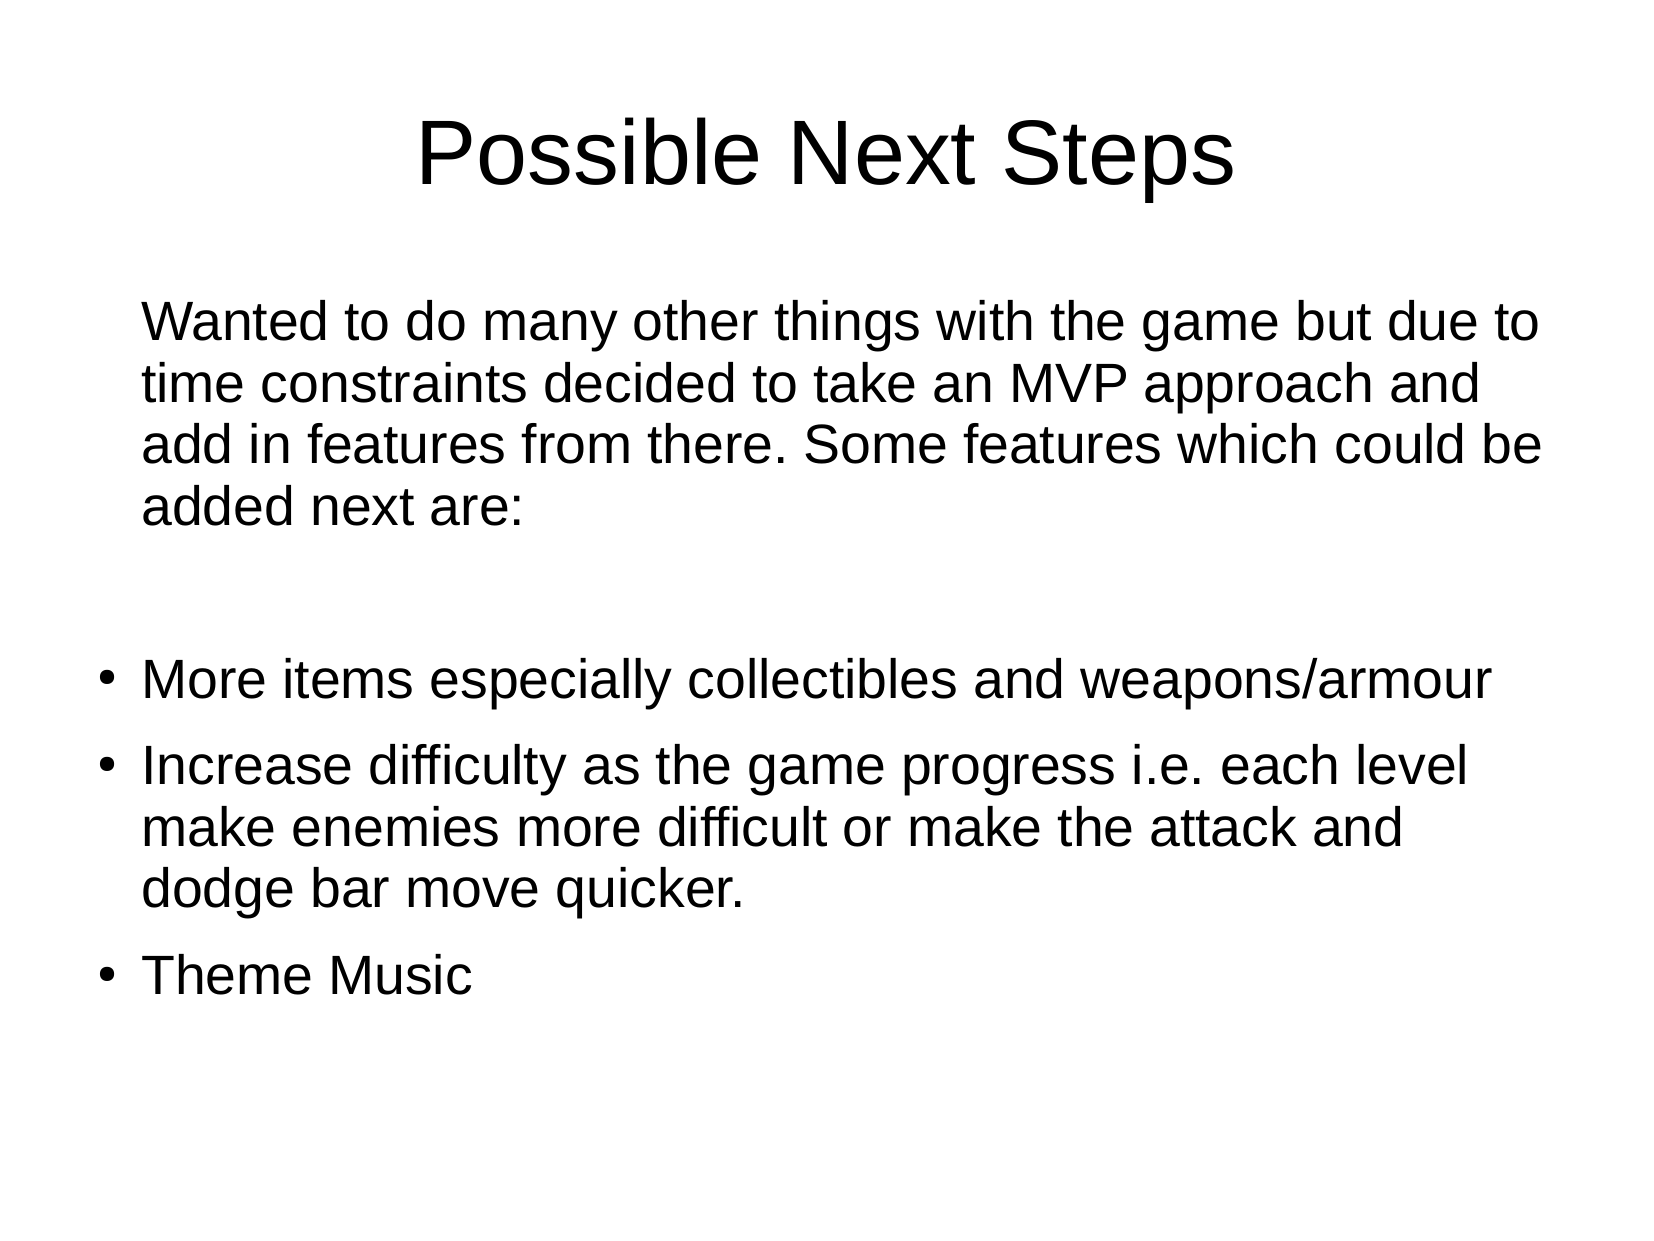

# Possible Next Steps
Wanted to do many other things with the game but due to time constraints decided to take an MVP approach and add in features from there. Some features which could be added next are:
More items especially collectibles and weapons/armour
Increase difficulty as the game progress i.e. each level make enemies more difficult or make the attack and dodge bar move quicker.
Theme Music